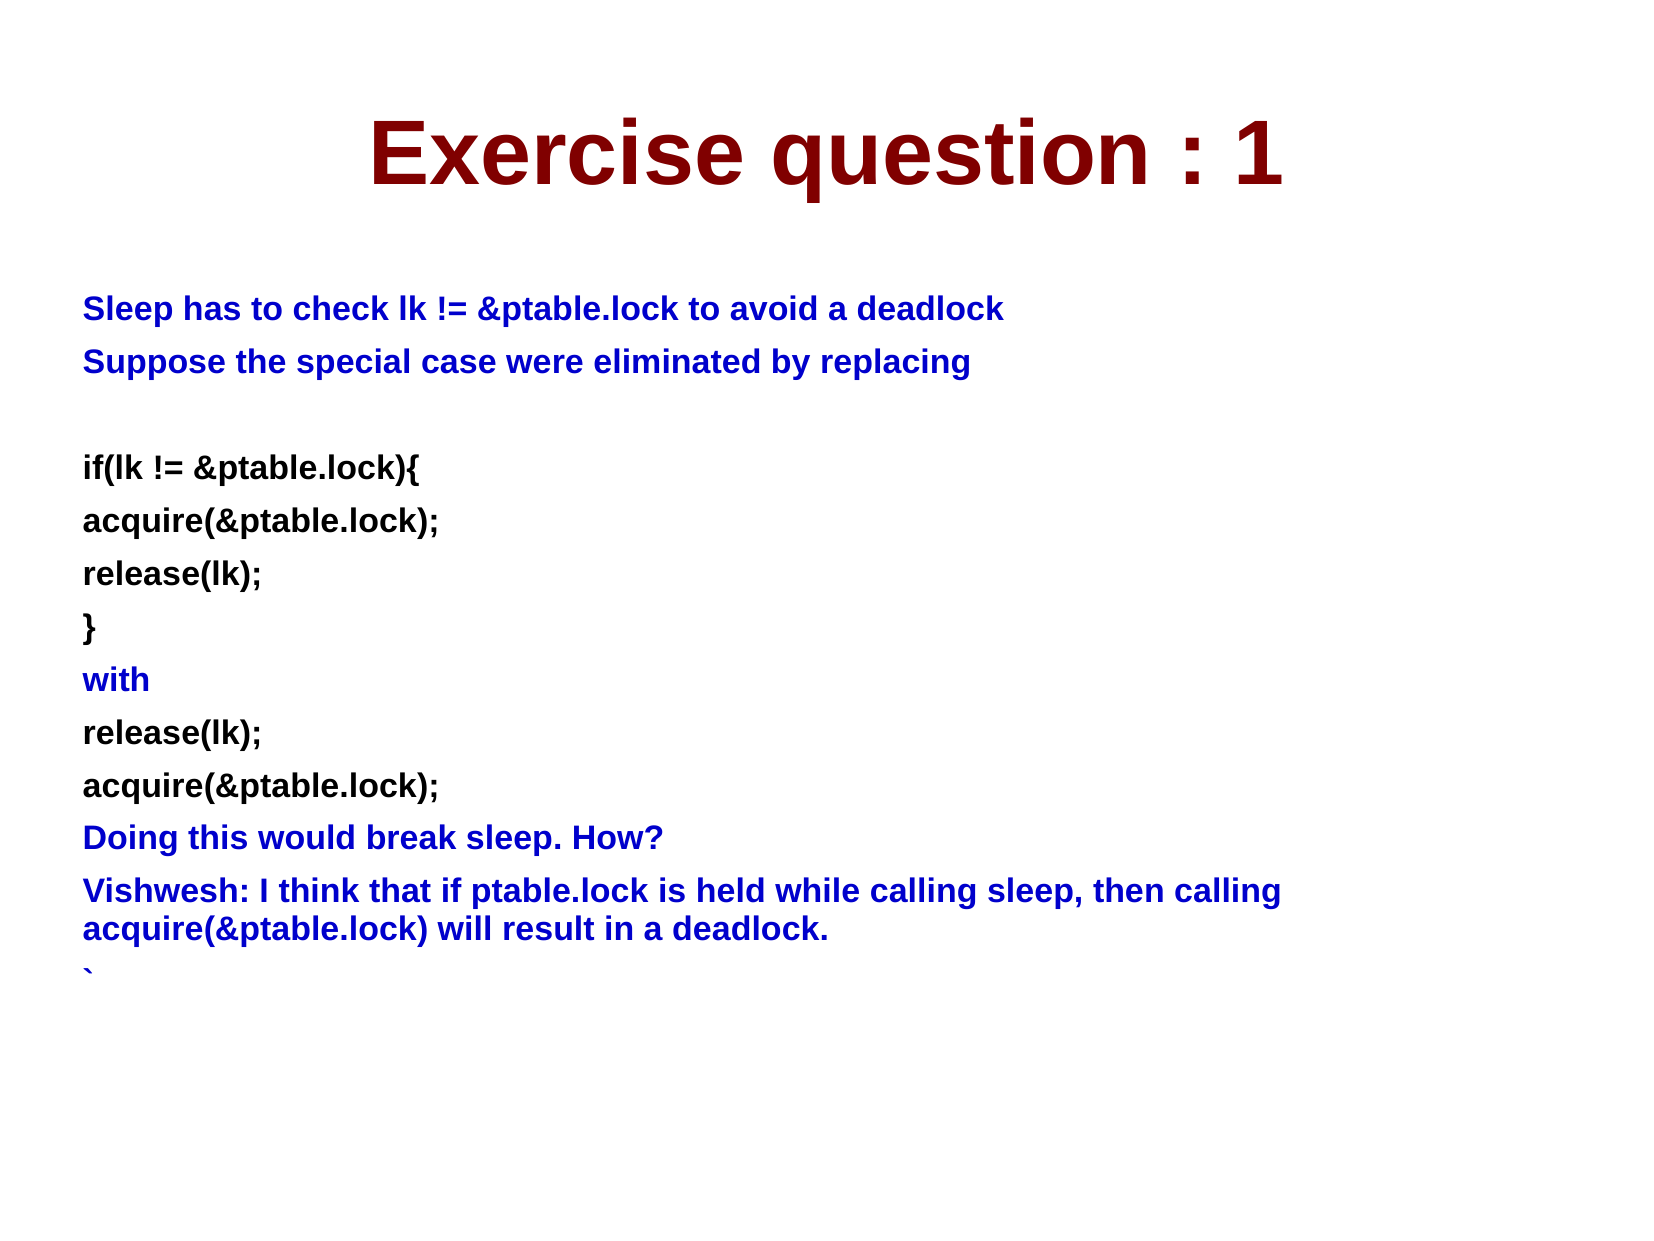

# Exercise question : 1
Sleep has to check lk != &ptable.lock to avoid a deadlock
Suppose the special case were eliminated by replacing
if(lk != &ptable.lock){
acquire(&ptable.lock);
release(lk);
}
with
release(lk);
acquire(&ptable.lock);
Doing this would break sleep. How?
Vishwesh: I think that if ptable.lock is held while calling sleep, then calling acquire(&ptable.lock) will result in a deadlock.
`